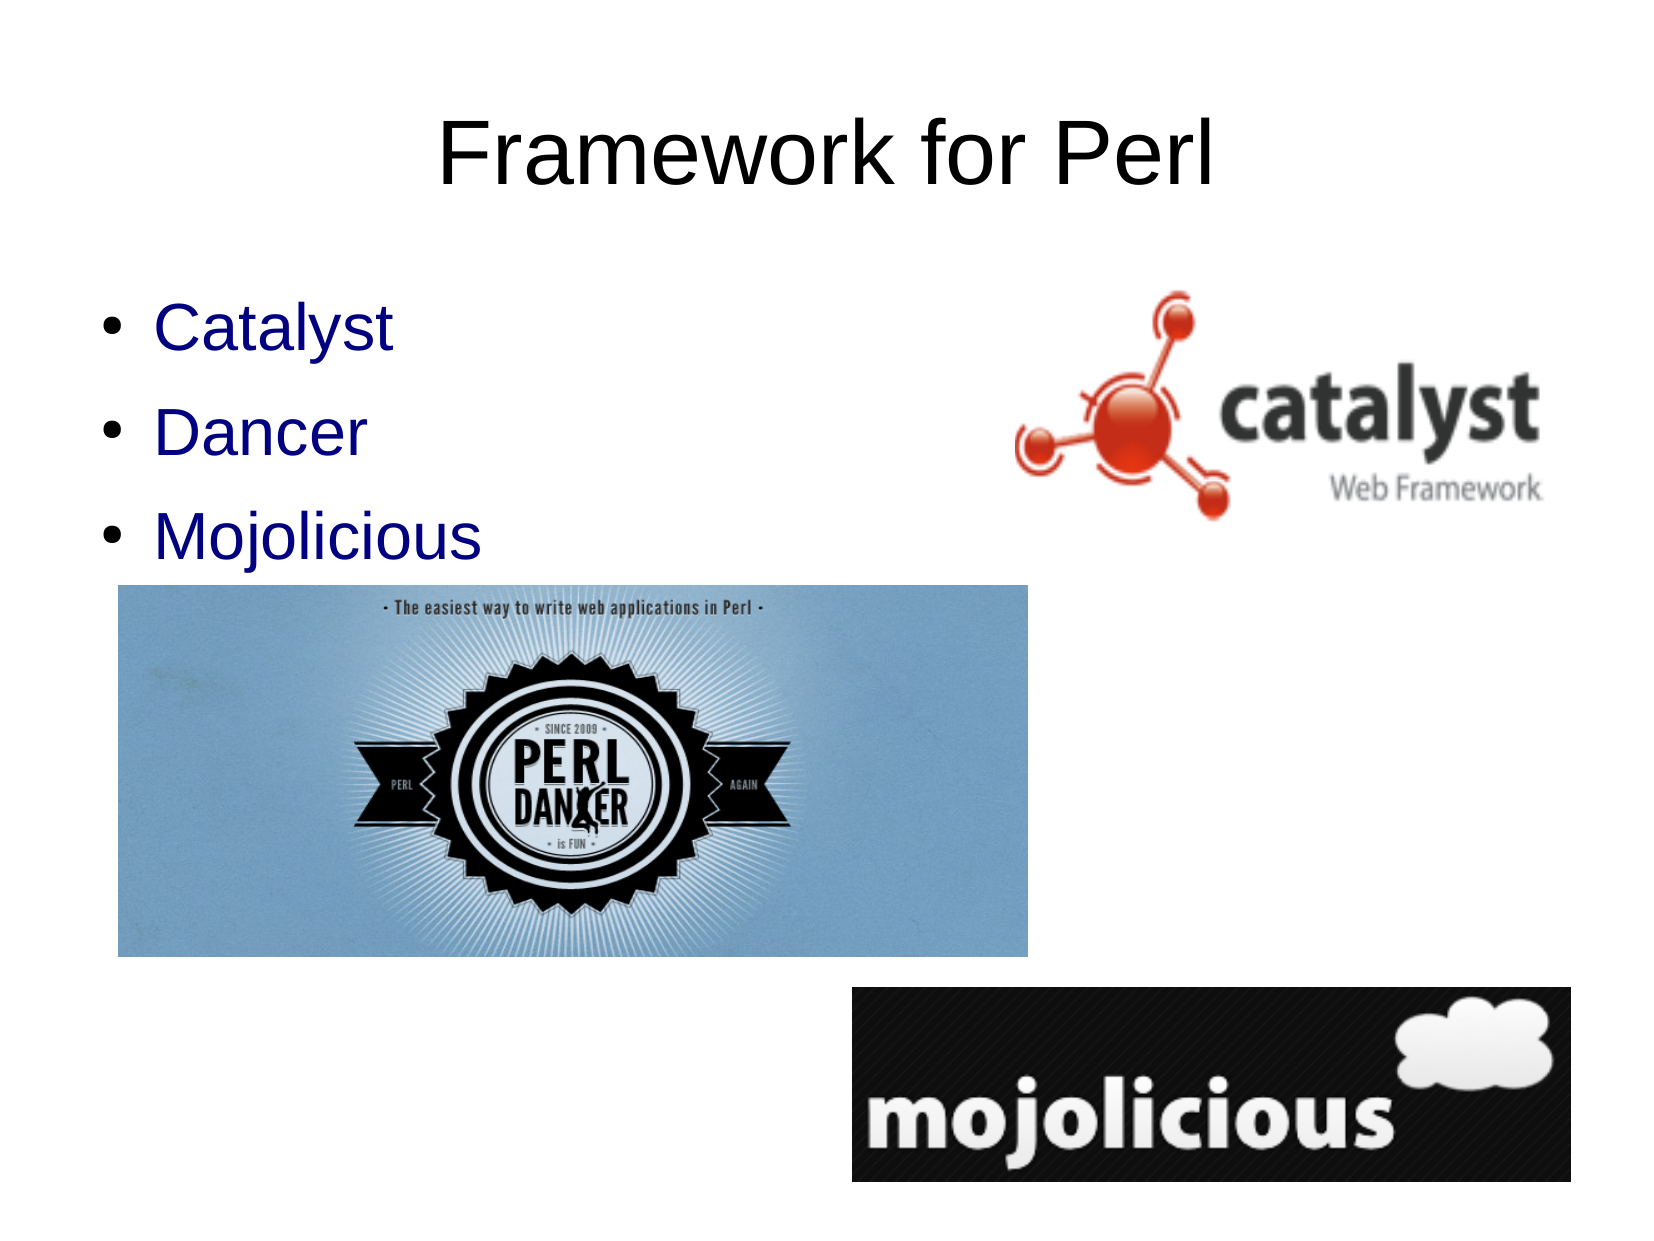

# Framework for Perl
Catalyst
Dancer
Mojolicious